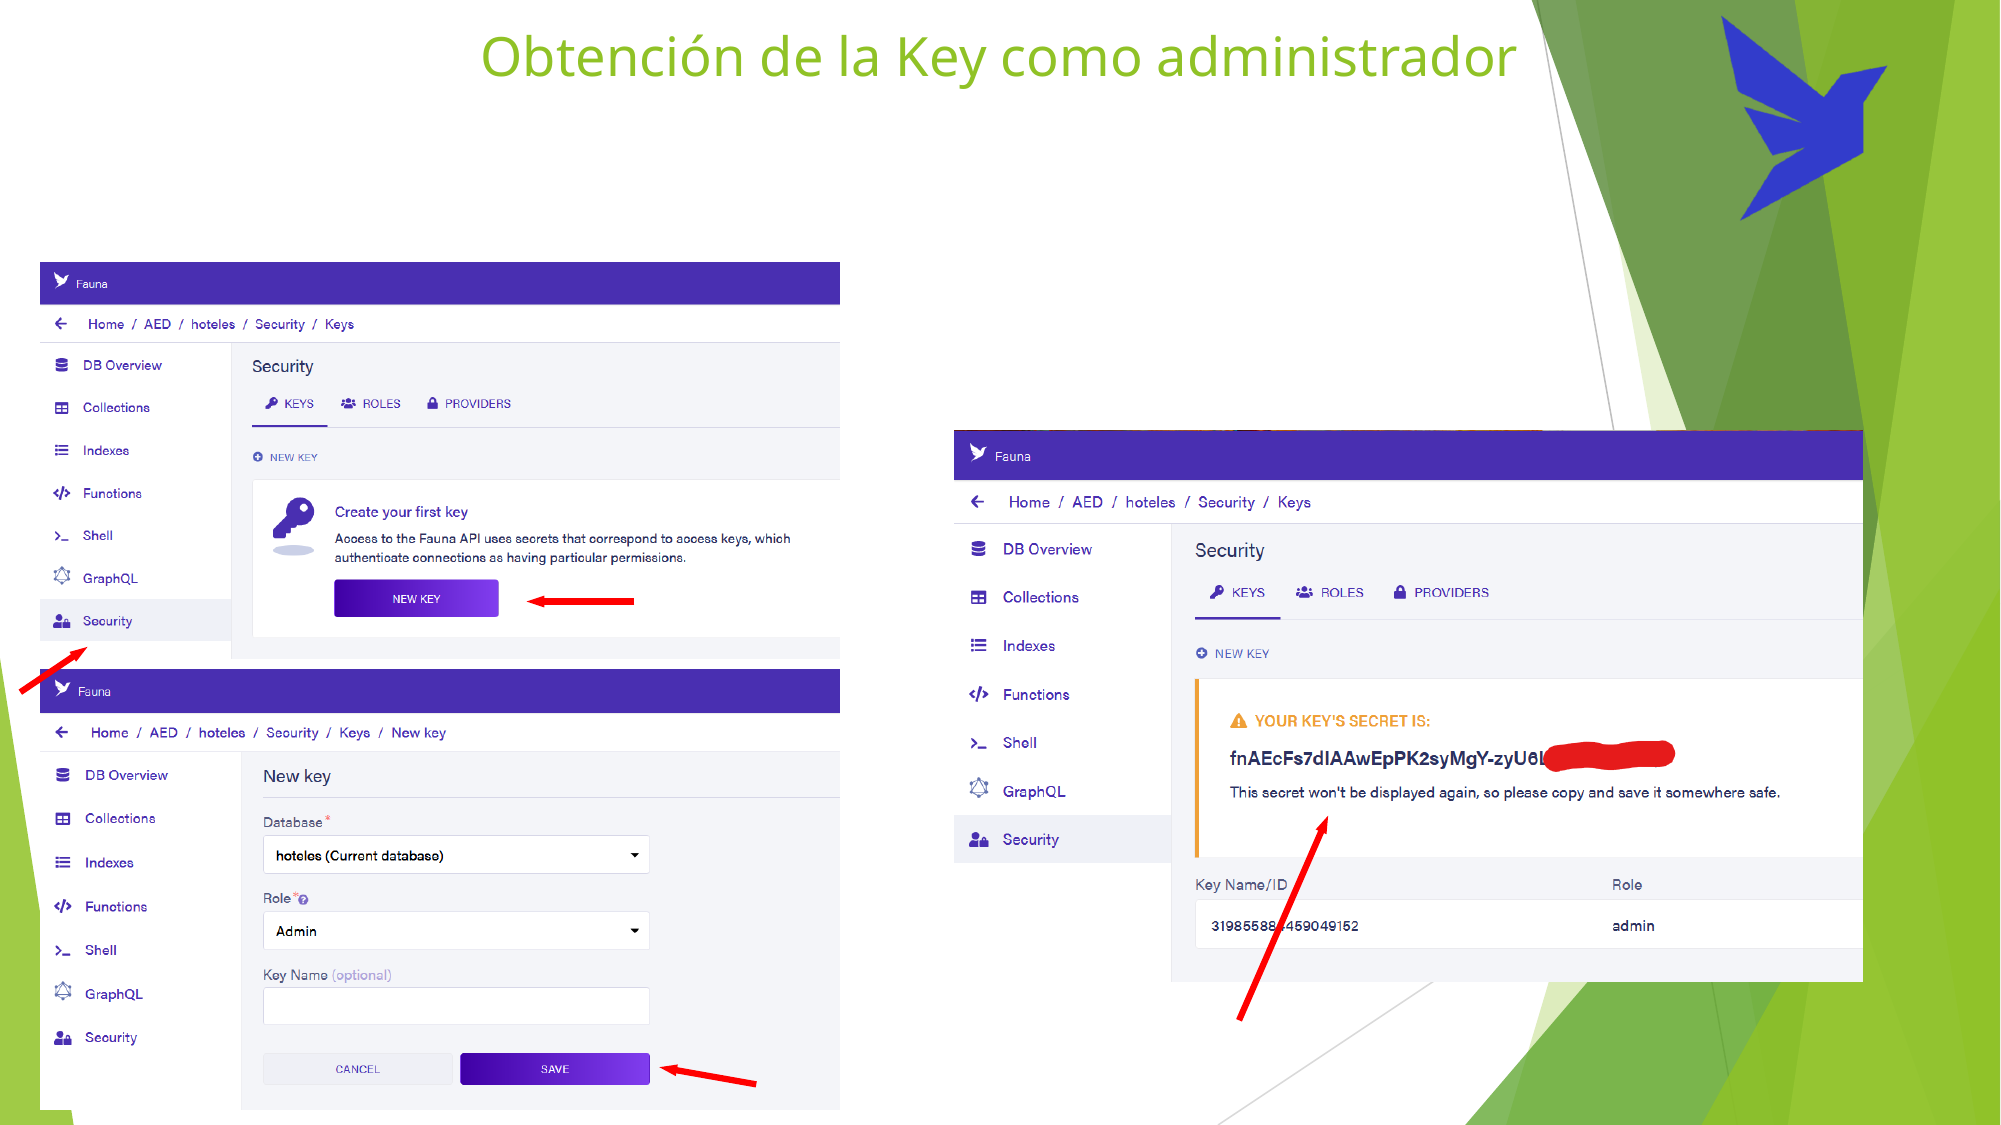

# Obtención de la Key como administrador